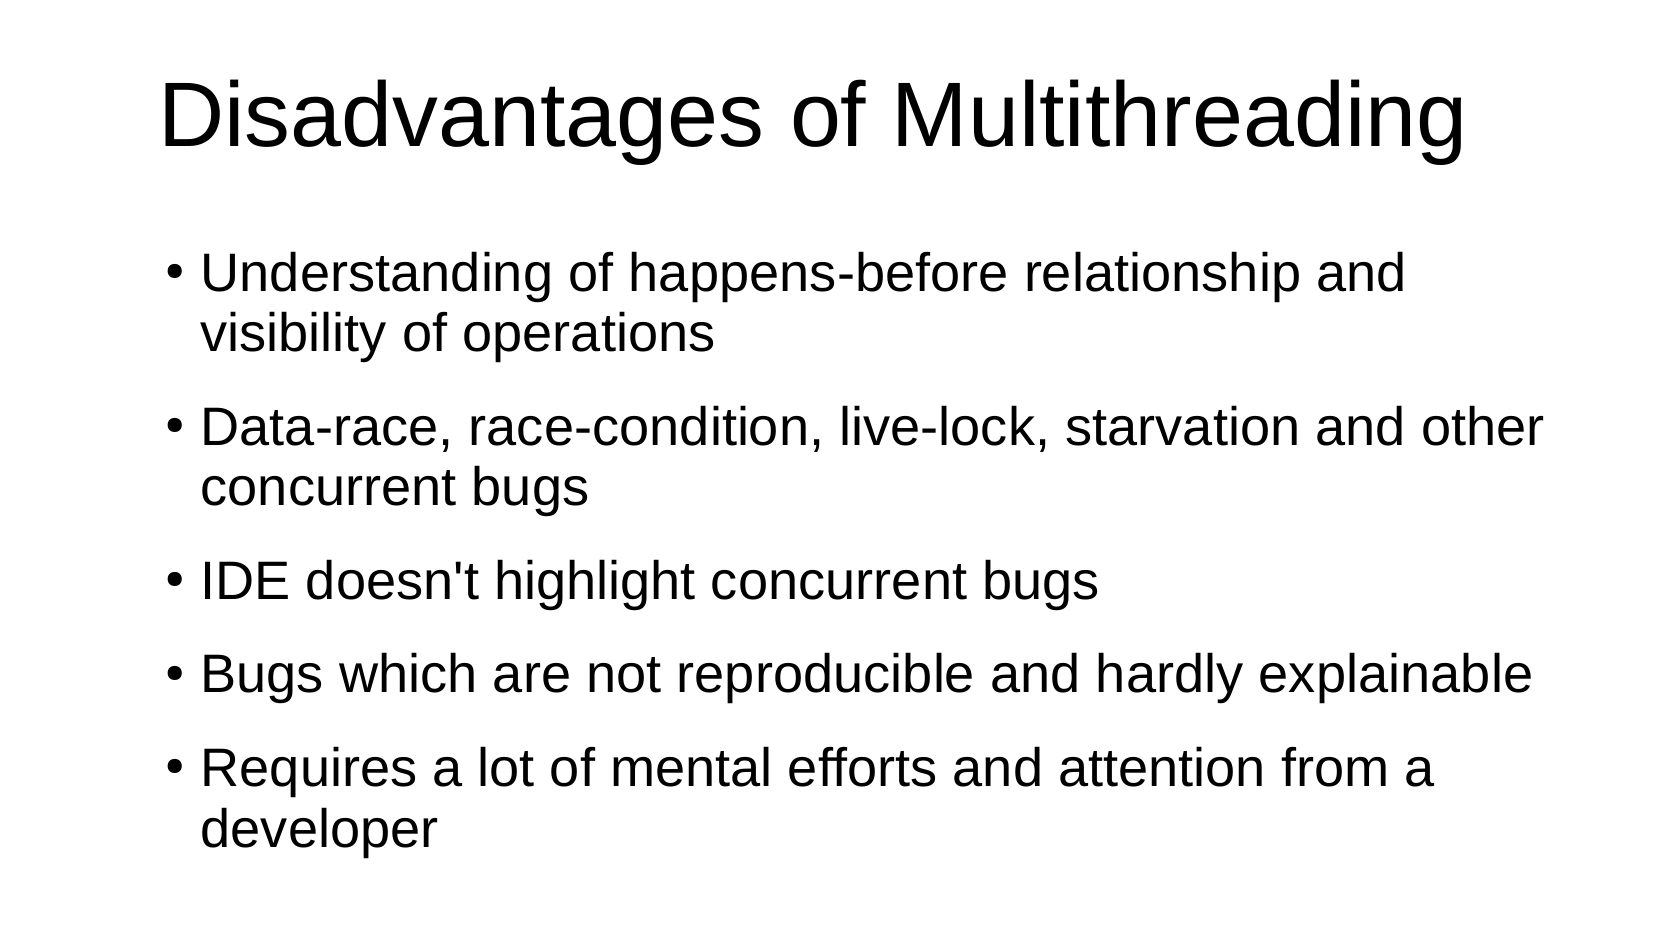

# Disadvantages of Multithreading
Understanding of happens-before relationship and visibility of operations
Data-race, race-condition, live-lock, starvation and other concurrent bugs
IDE doesn't highlight concurrent bugs
Bugs which are not reproducible and hardly explainable
Requires a lot of mental efforts and attention from a developer